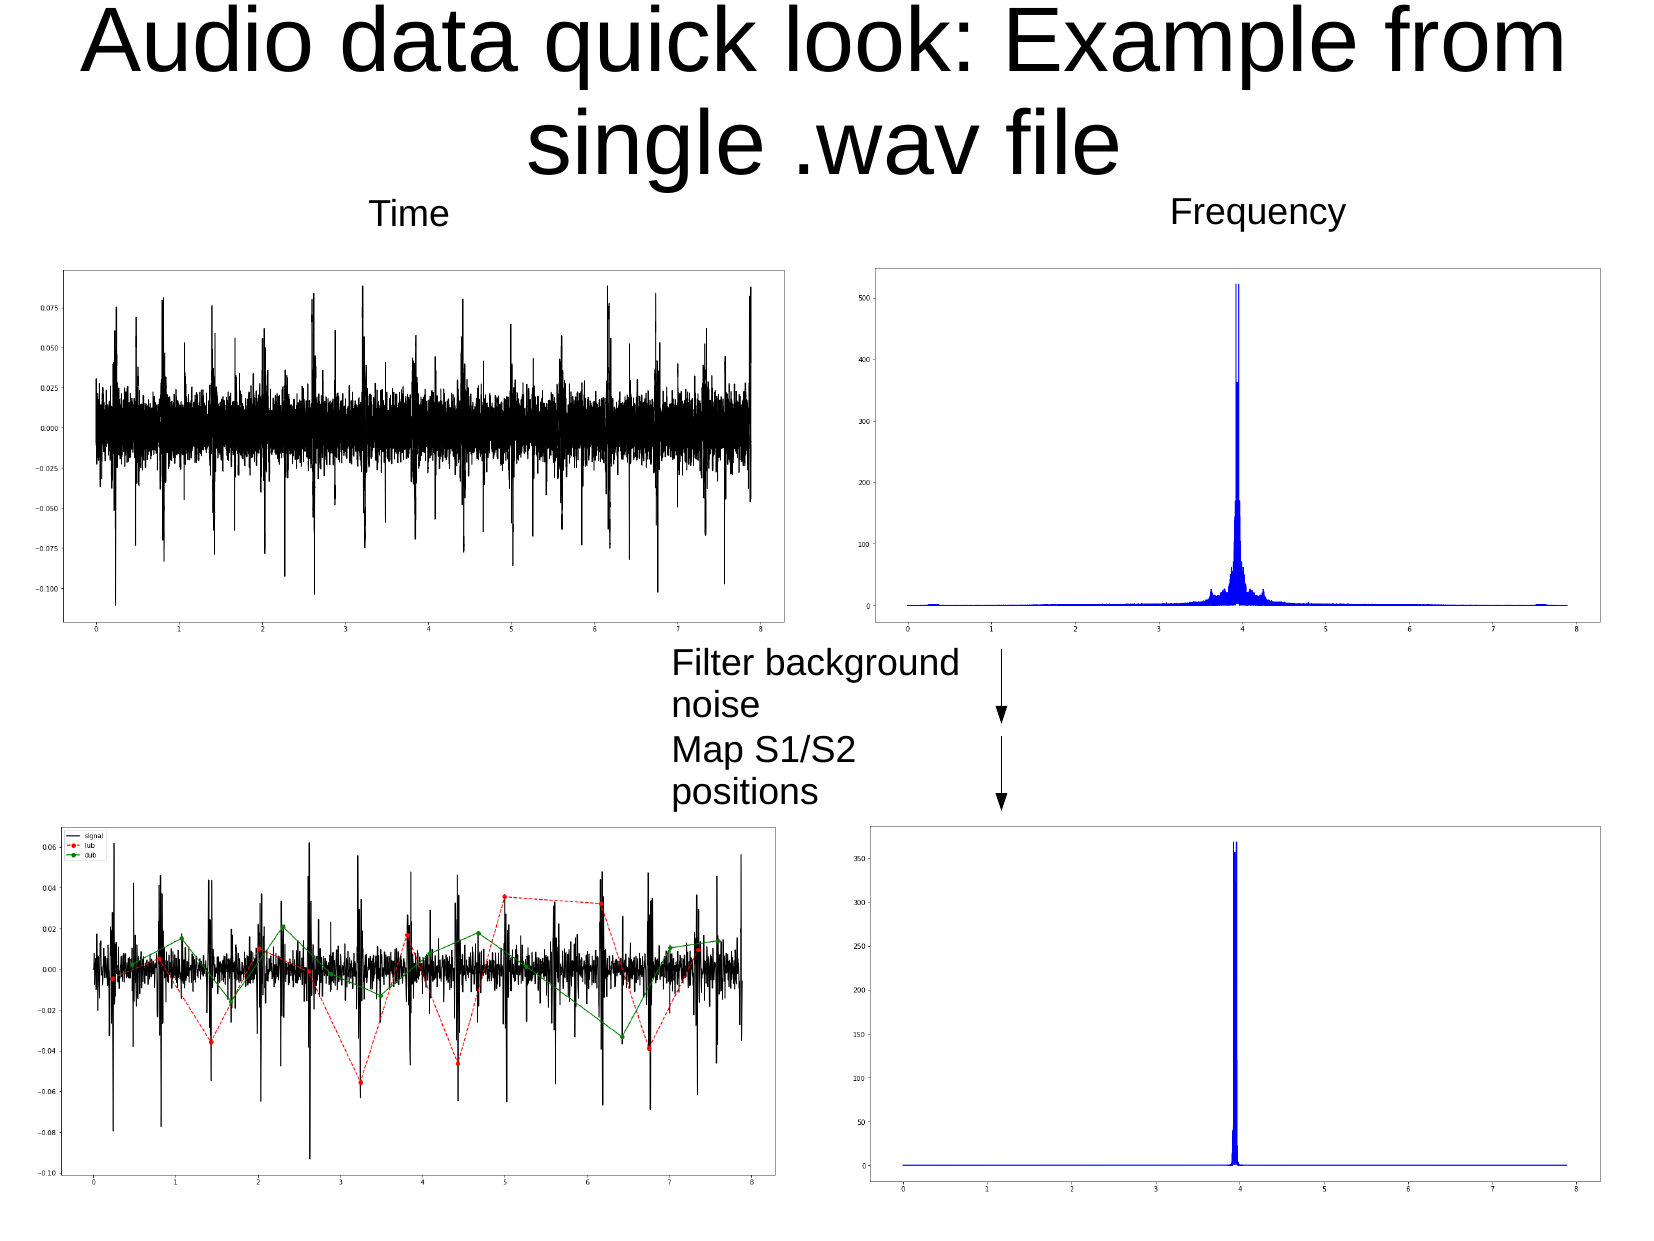

# Audio data quick look: Example from single .wav file
Frequency
Time
Filter background noise
Map S1/S2
positions